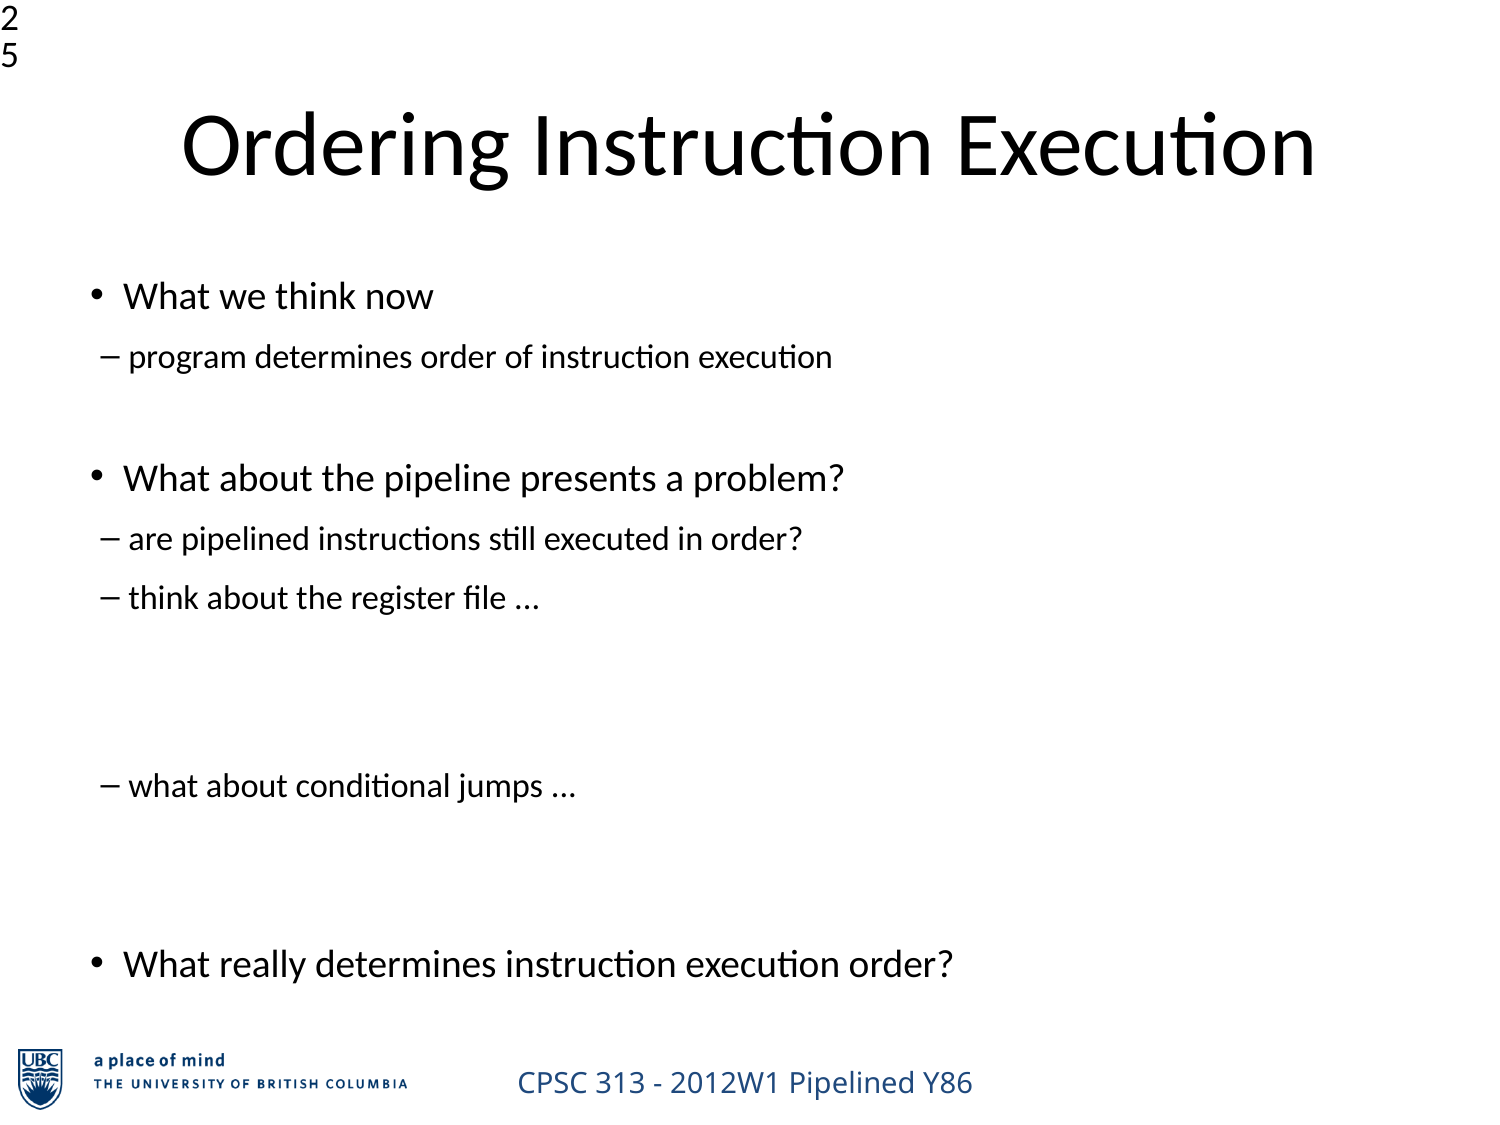

# Ordering Instruction Execution
What we think now
program determines order of instruction execution
What about the pipeline presents a problem?
are pipelined instructions still executed in order?
think about the register file ...
what about conditional jumps ...
What really determines instruction execution order?